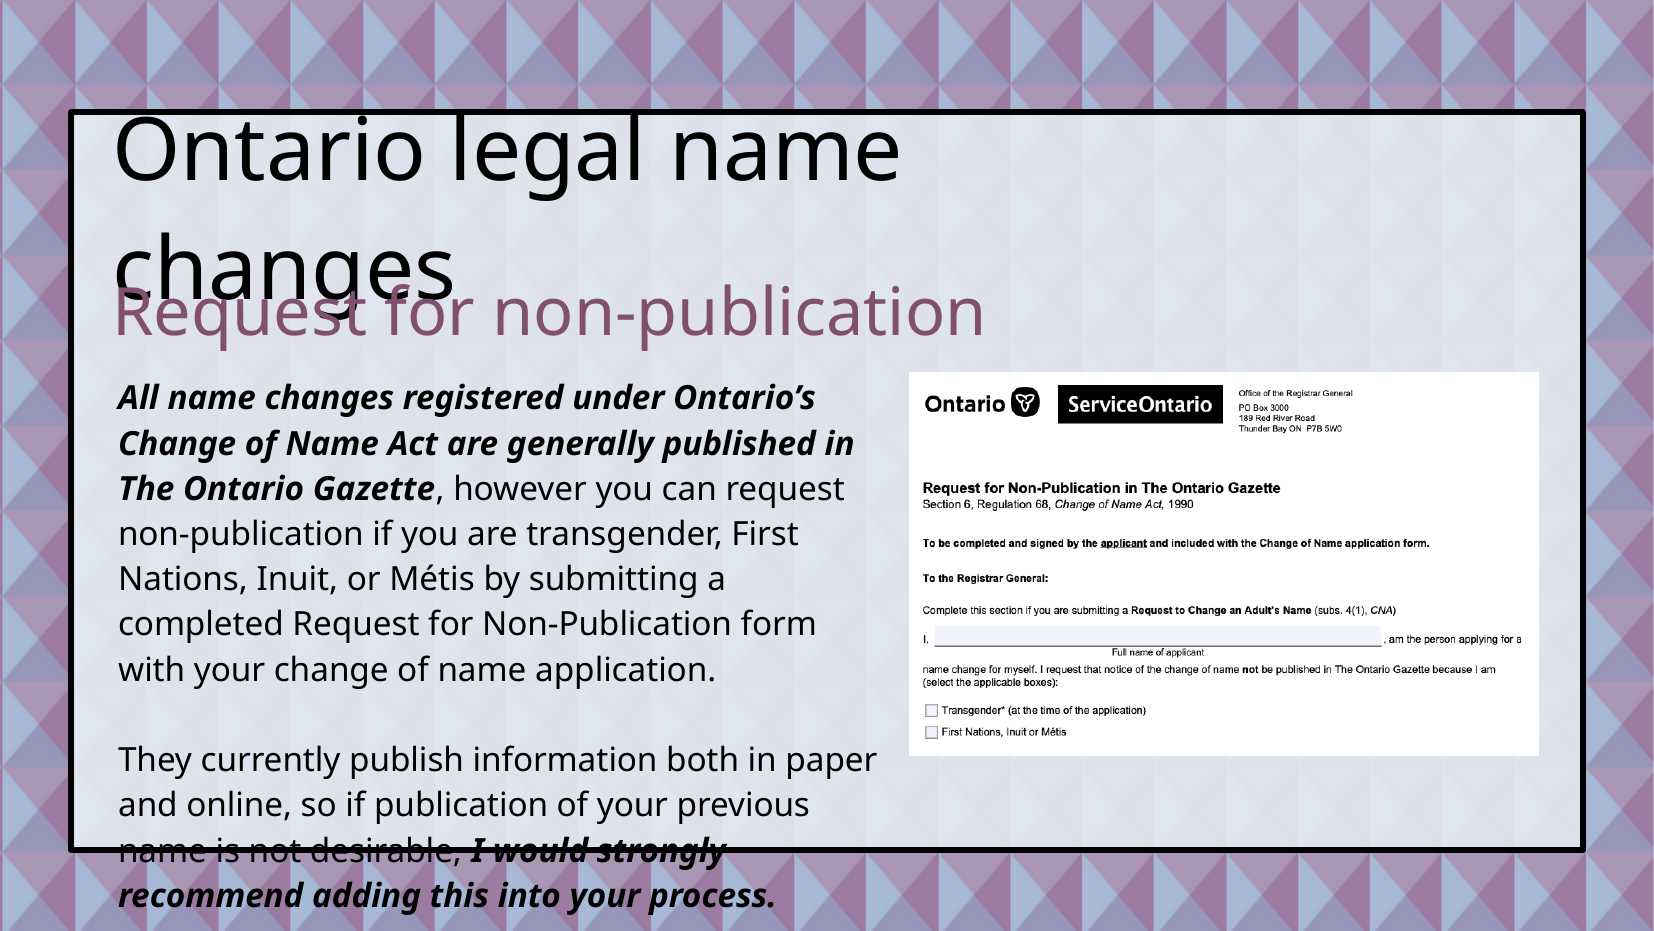

# Ontario legal name changes
Request for non-publication
All name changes registered under Ontario’s Change of Name Act are generally published in The Ontario Gazette, however you can request non-publication if you are transgender, First Nations, Inuit, or Métis by submitting a completed Request for Non-Publication form with your change of name application.
They currently publish information both in paper and online, so if publication of your previous name is not desirable, I would strongly recommend adding this into your process.